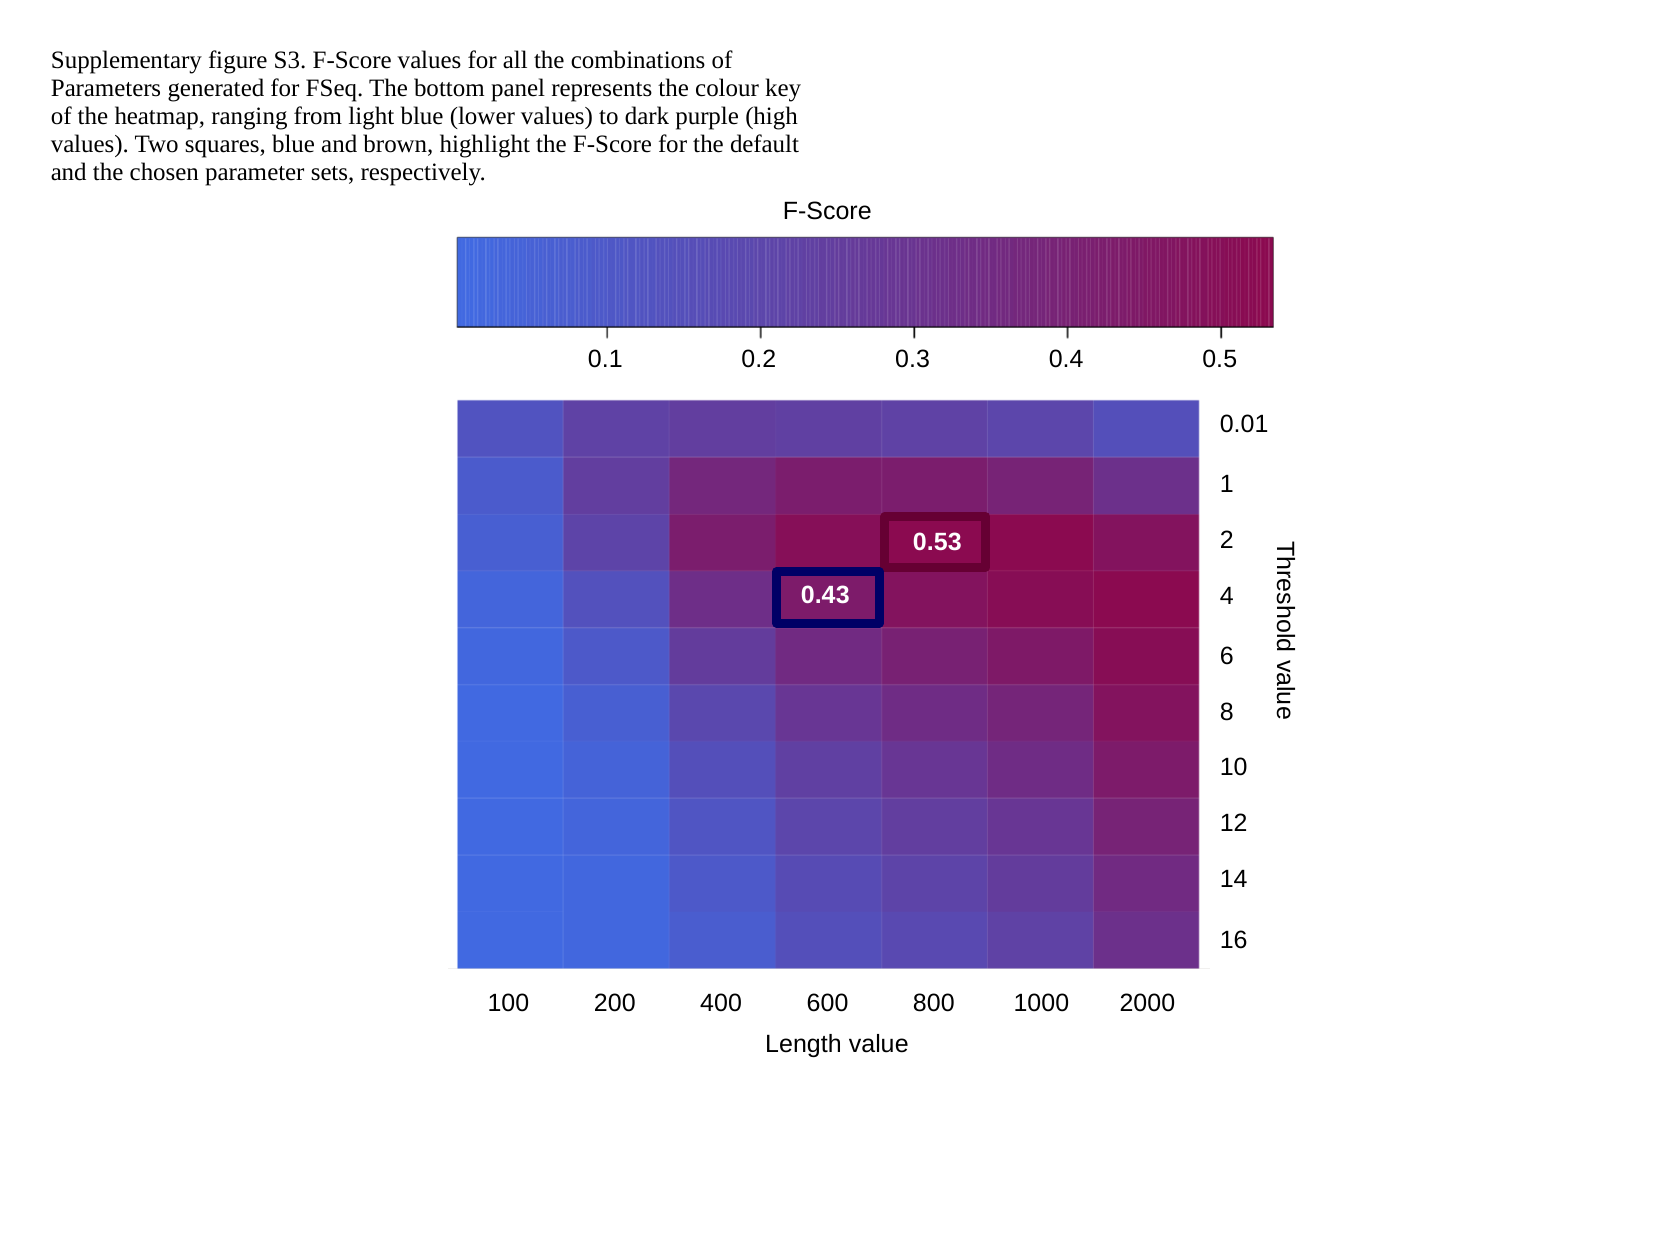

Supplementary figure S3. F-Score values for all the combinations of
Parameters generated for FSeq. The bottom panel represents the colour key
of the heatmap, ranging from light blue (lower values) to dark purple (high
values). Two squares, blue and brown, highlight the F-Score for the default
and the chosen parameter sets, respectively.
F-Score
0.1
0.2
0.3
0.4
0.5
0.01
1
2
0.53
0.43
4
Threshold value
6
8
10
12
14
16
100
200
400
600
800
2000
1000
Length value